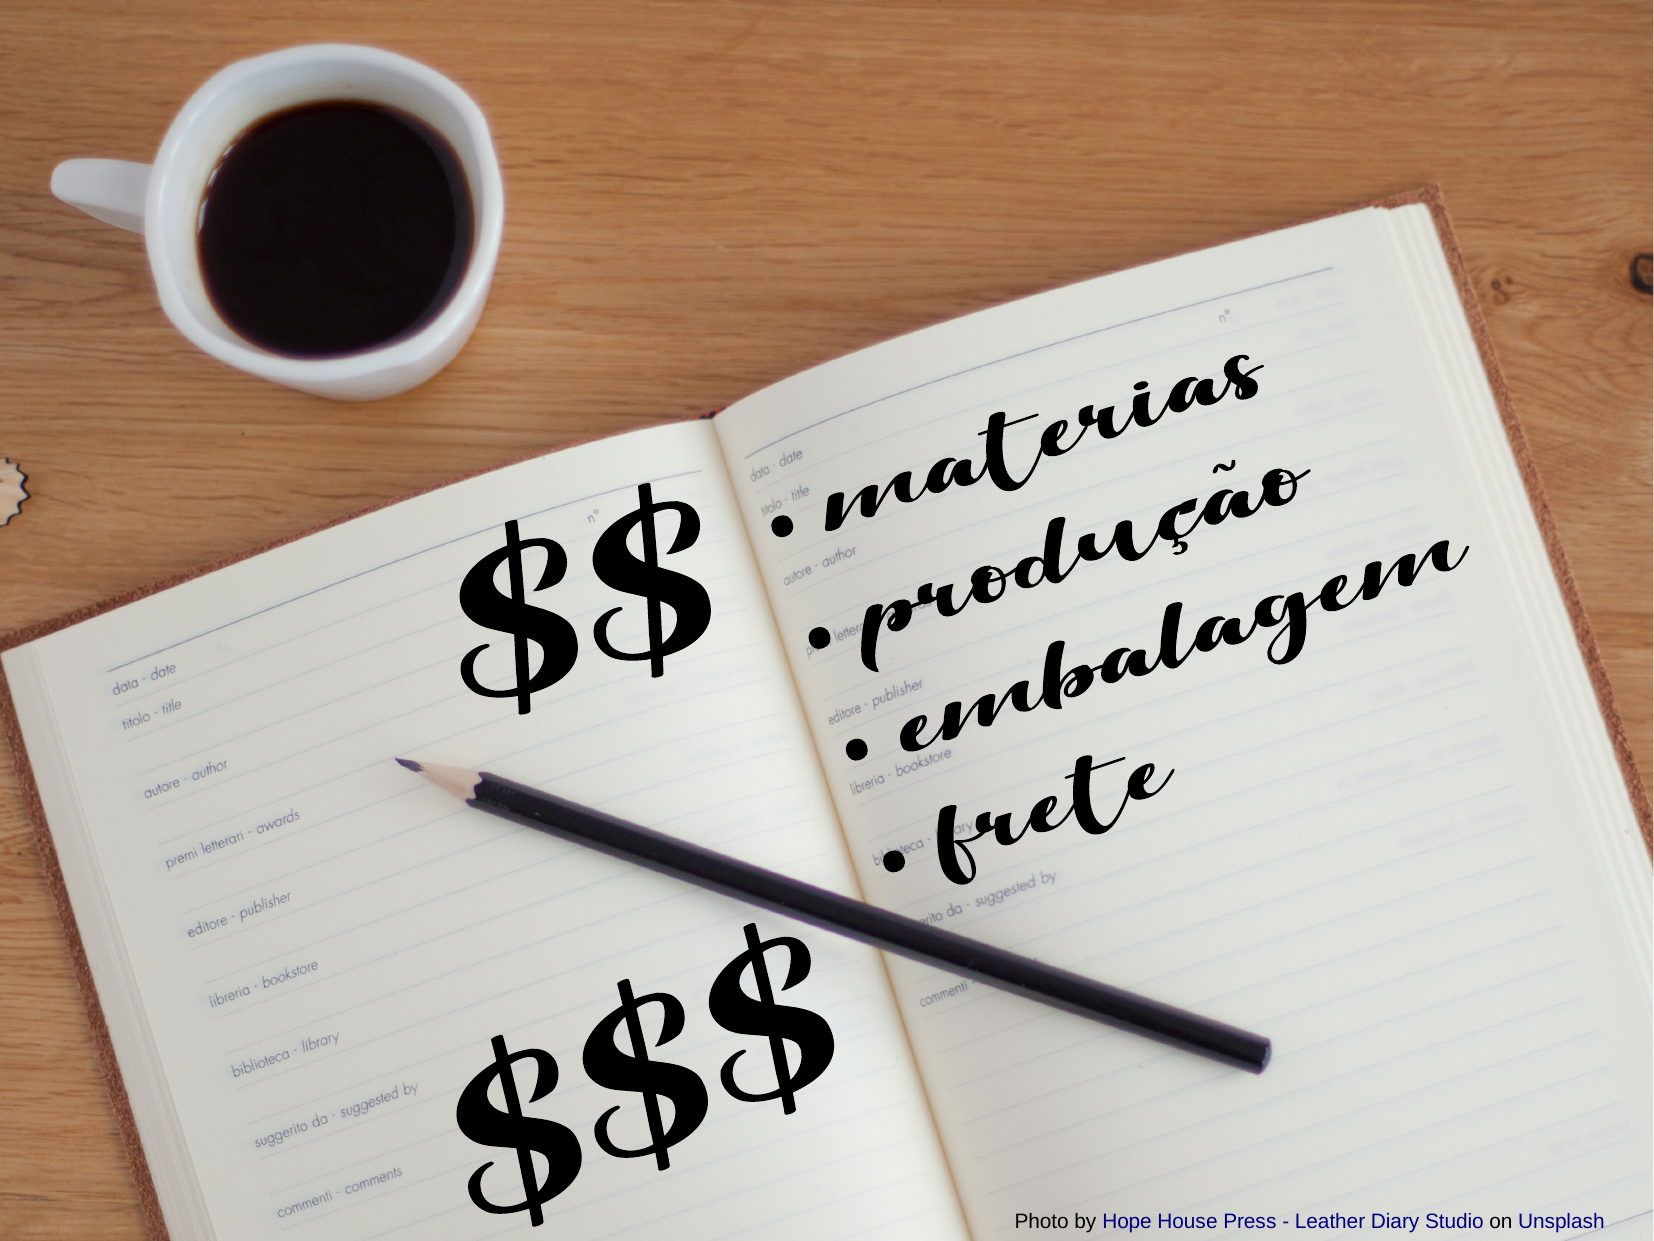

Photo by Hope House Press - Leather Diary Studio on Unsplash